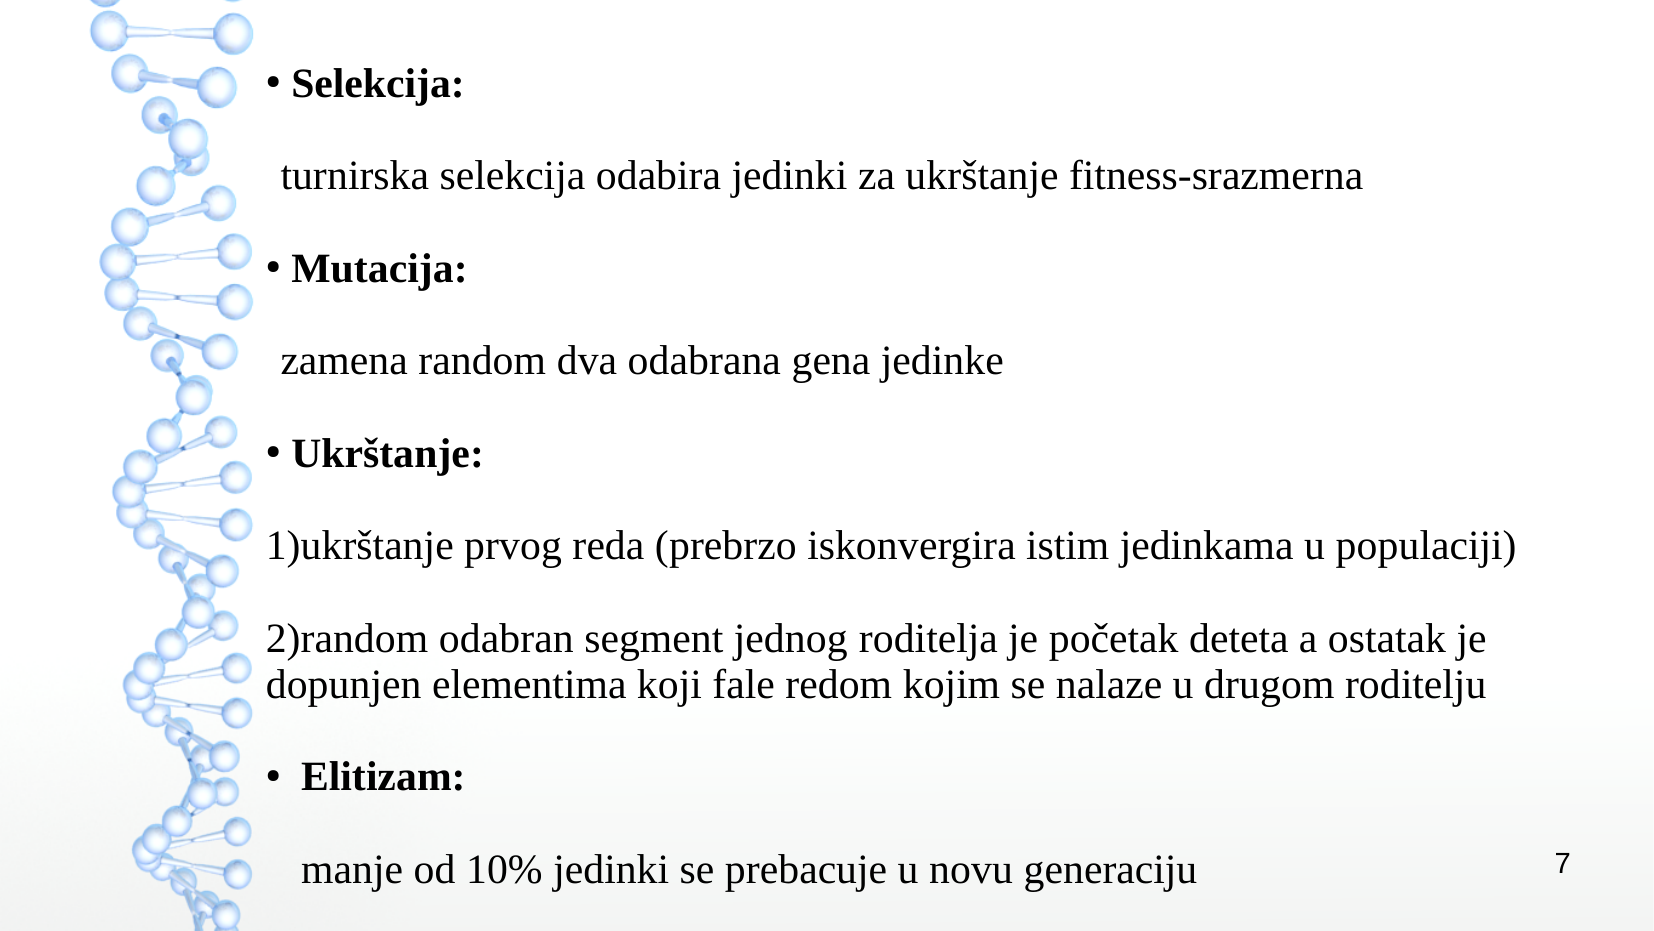

# Selekcija:
turnirska selekcija odabira jedinki za ukrštanje fitness-srazmerna
 Mutacija:
zamena random dva odabrana gena jedinke
 Ukrštanje:
ukrštanje prvog reda (prebrzo iskonvergira istim jedinkama u populaciji)
random odabran segment jednog roditelja je početak deteta a ostatak je dopunjen elementima koji fale redom kojim se nalaze u drugom roditelju
Elitizam:
manje od 10% jedinki se prebacuje u novu generaciju
7